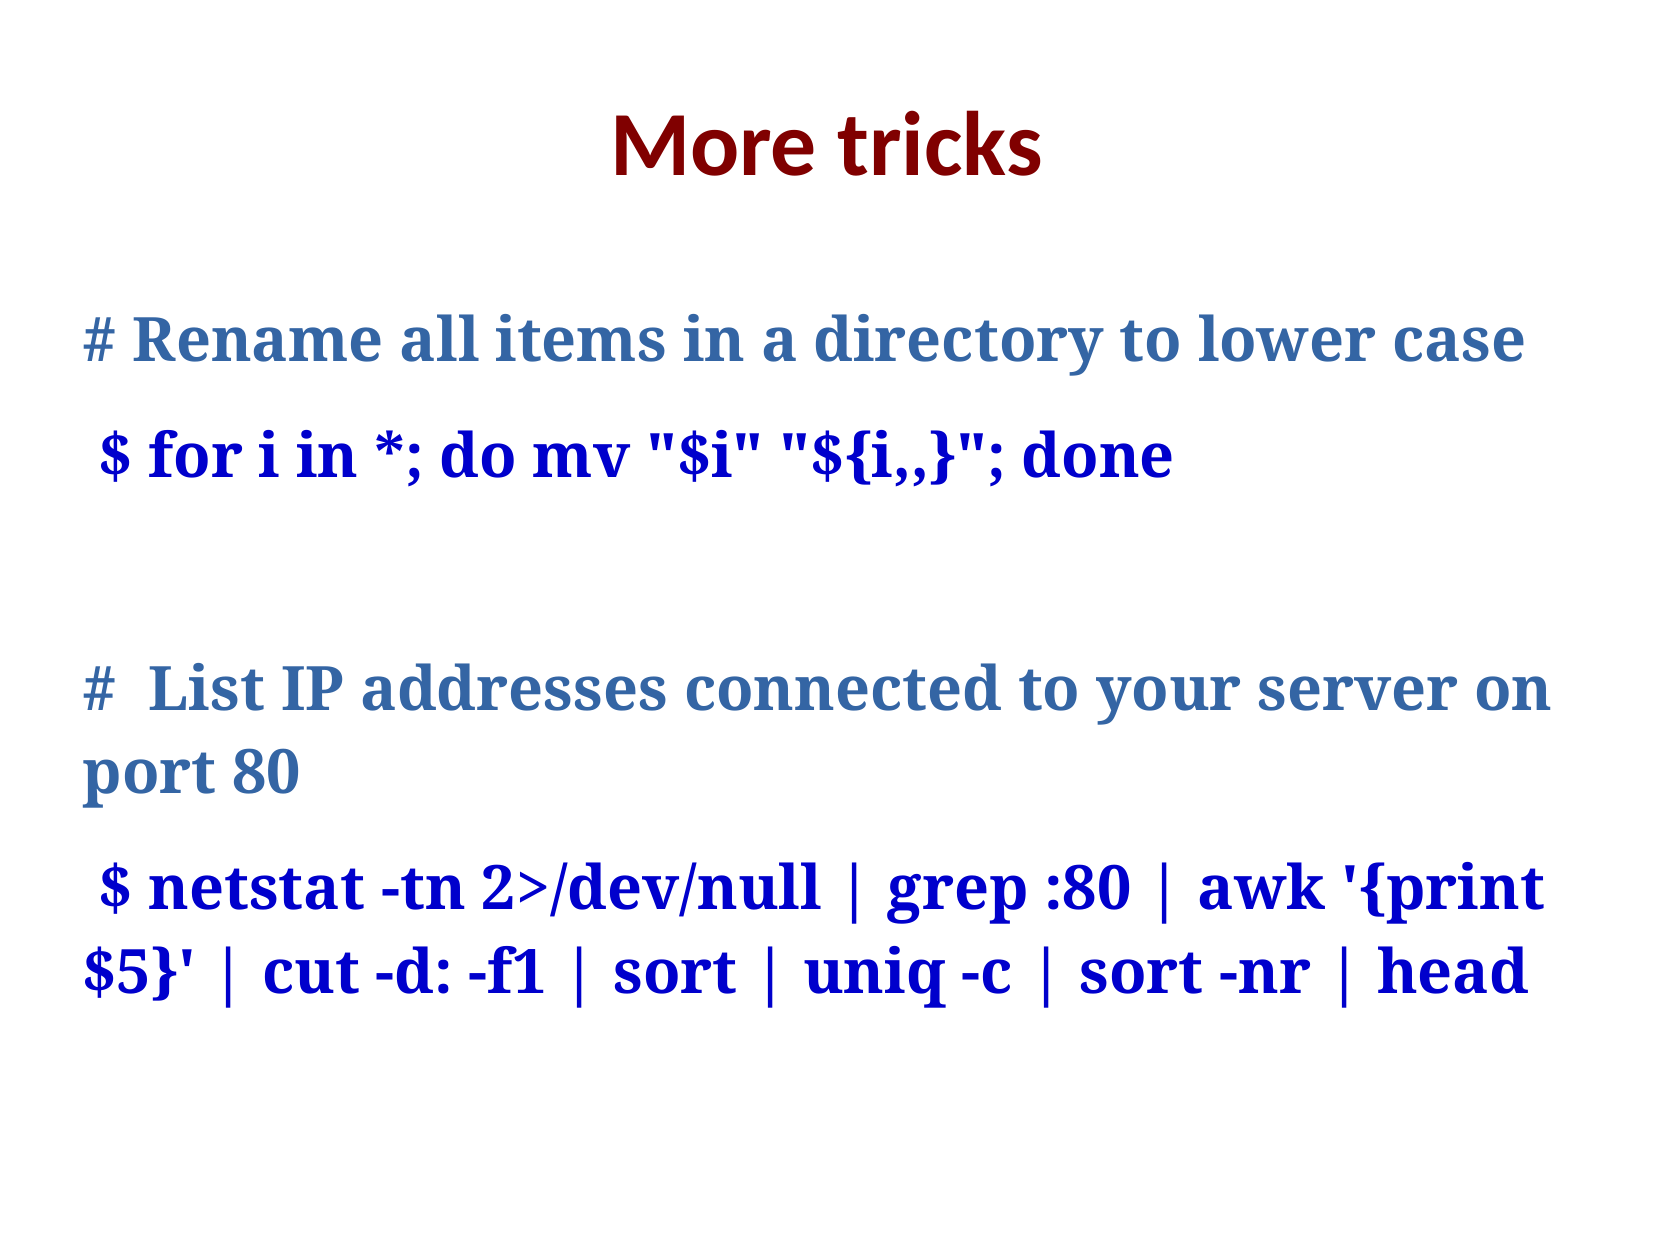

# More tricks
# Rename all items in a directory to lower case
 $ for i in *; do mv "$i" "${i,,}"; done
# List IP addresses connected to your server on port 80
 $ netstat -tn 2>/dev/null | grep :80 | awk '{print $5}' | cut -d: -f1 | sort | uniq -c | sort -nr | head